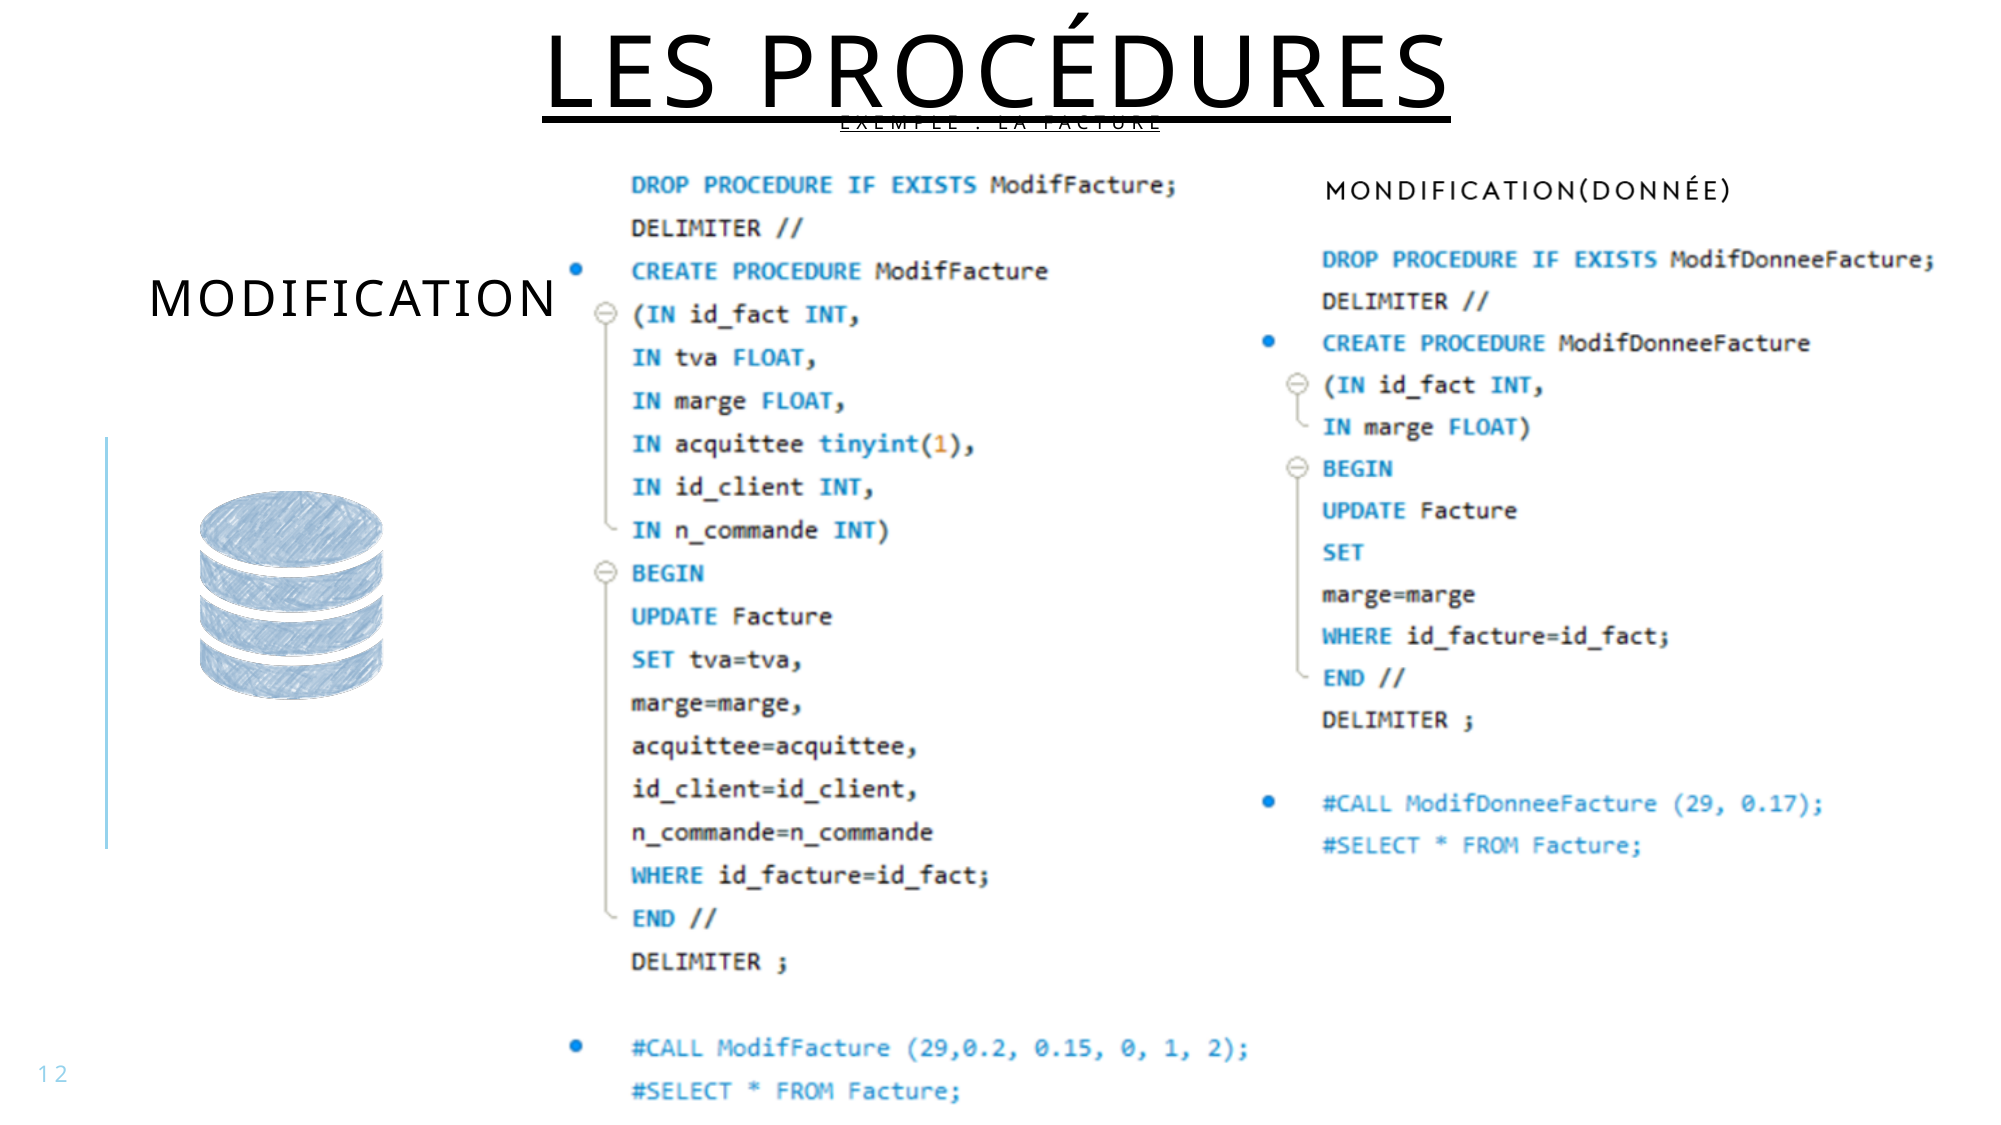

# Les procédures
exemple : La facture
Modification
12